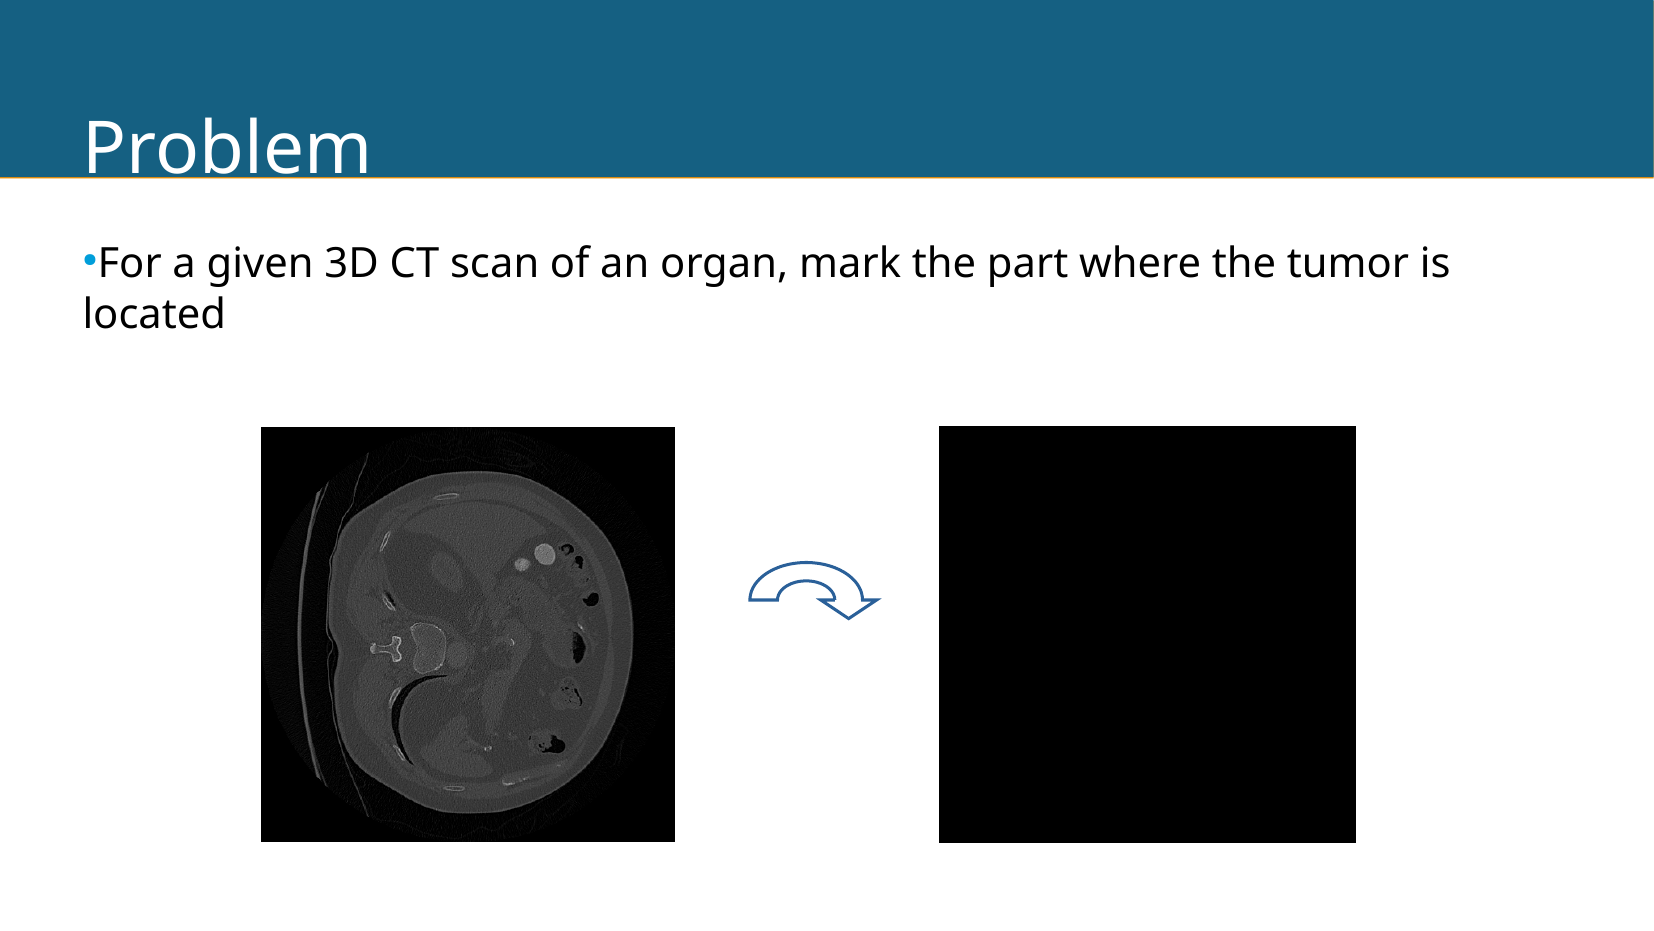

# Problem
For a given 3D CT scan of an organ, mark the part where the tumor is located